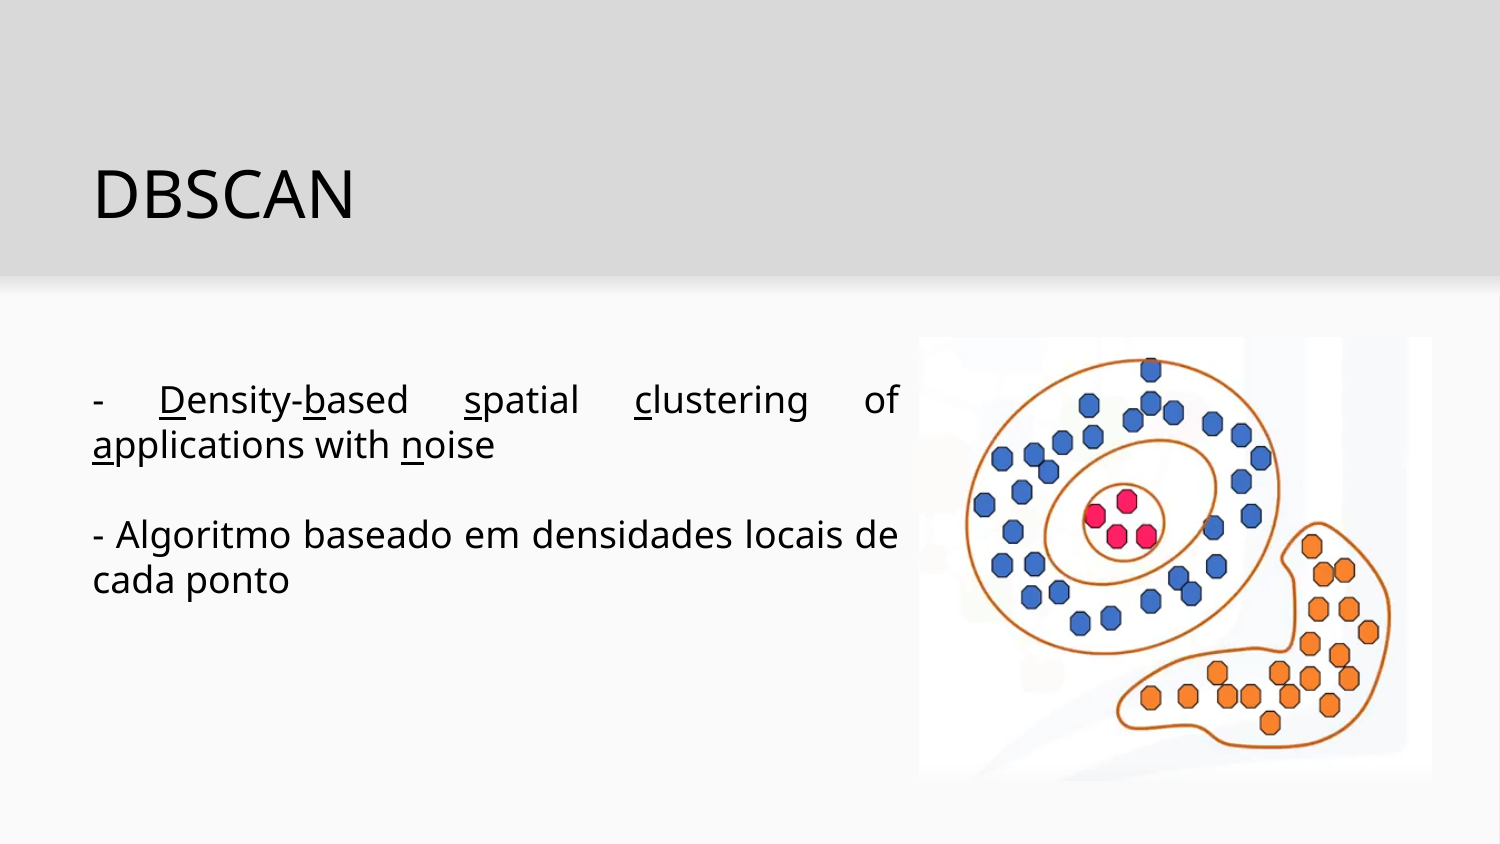

# DBSCAN
- Density-based spatial clustering of applications with noise
- Algoritmo baseado em densidades locais de cada ponto